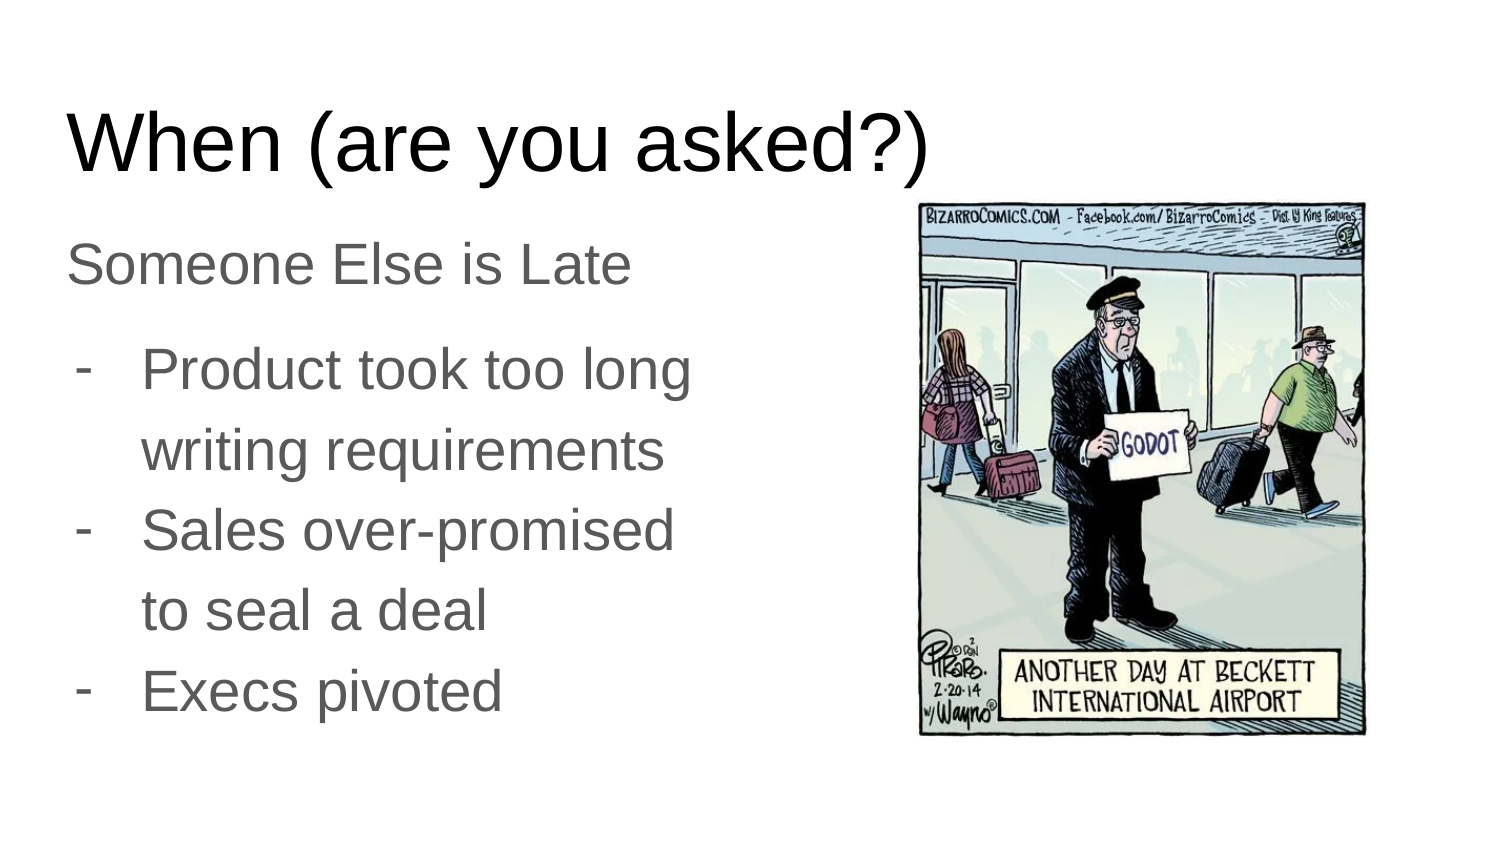

# When (are you asked?)
Someone Else is Late
Product took too long writing requirements
Sales over-promised to seal a deal
Execs pivoted